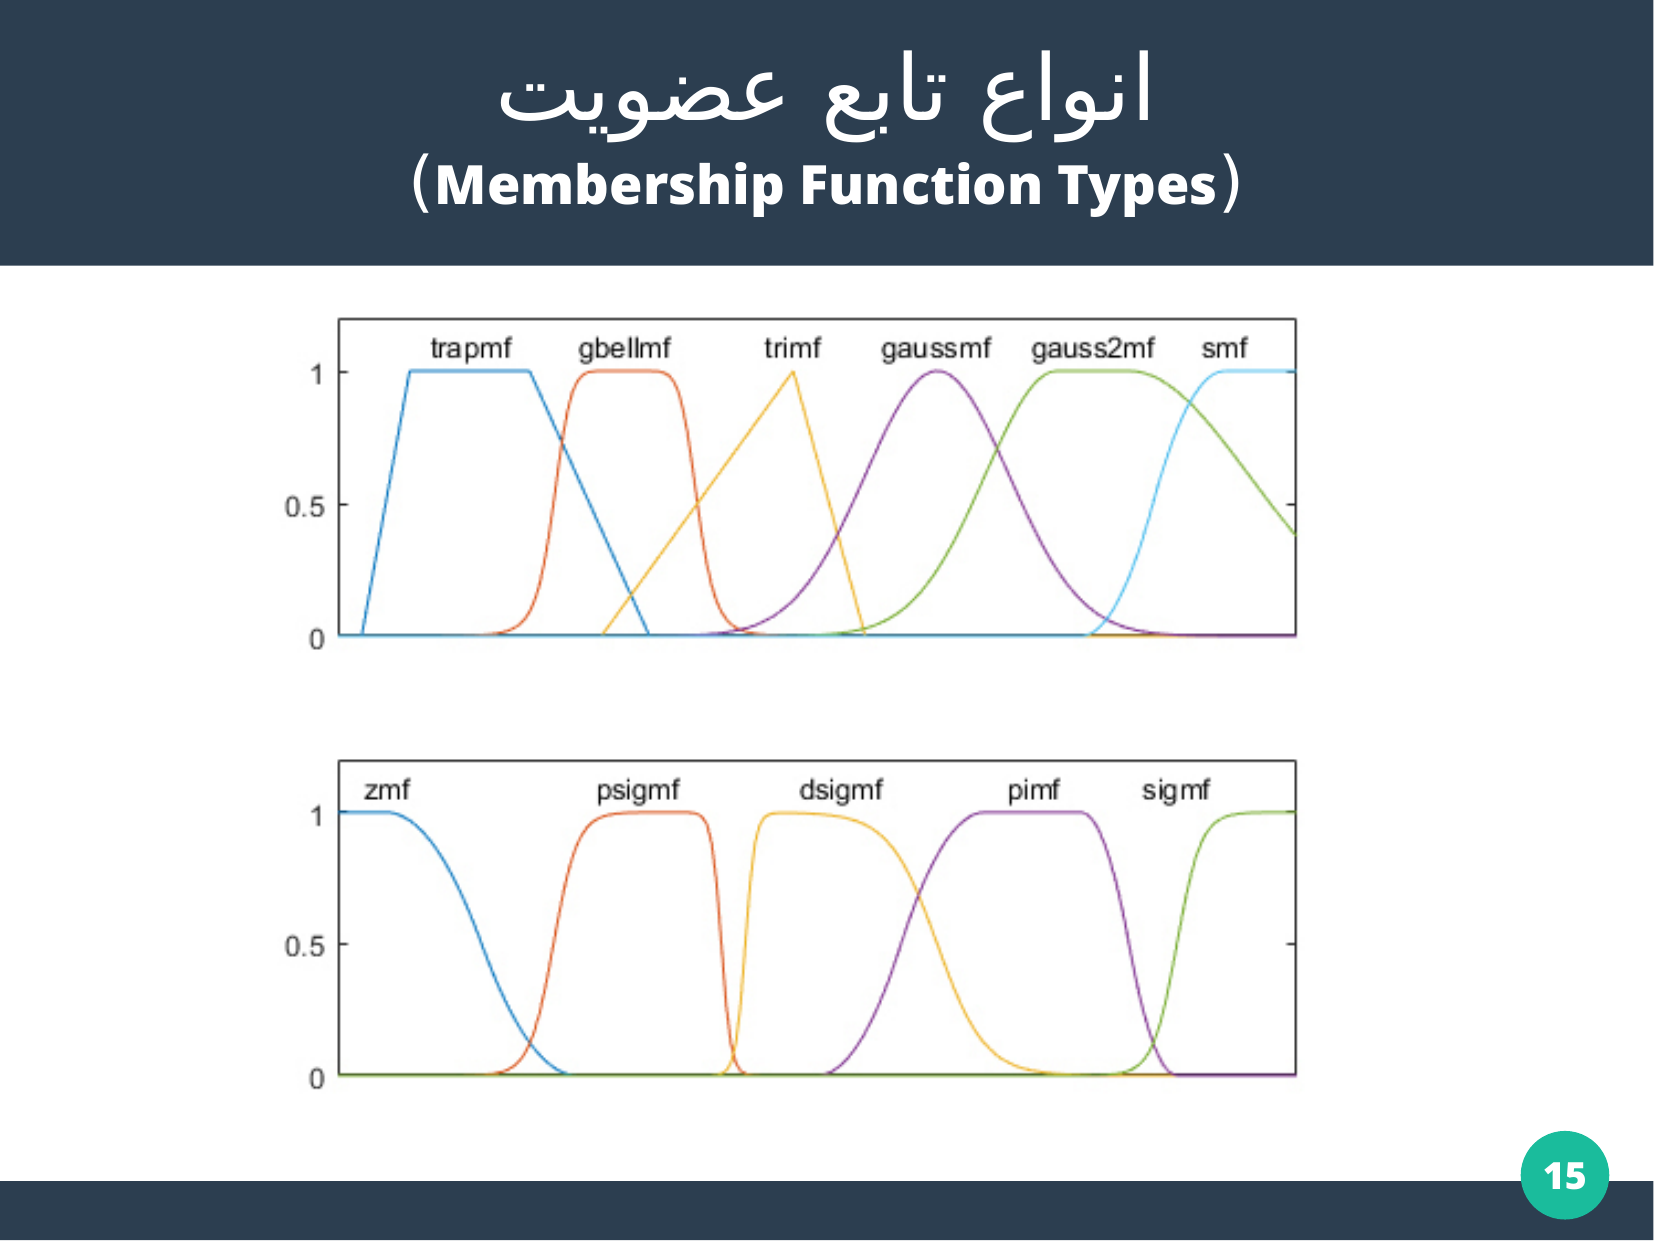

# انواع تابع عضویت (Membership Function Types)
15